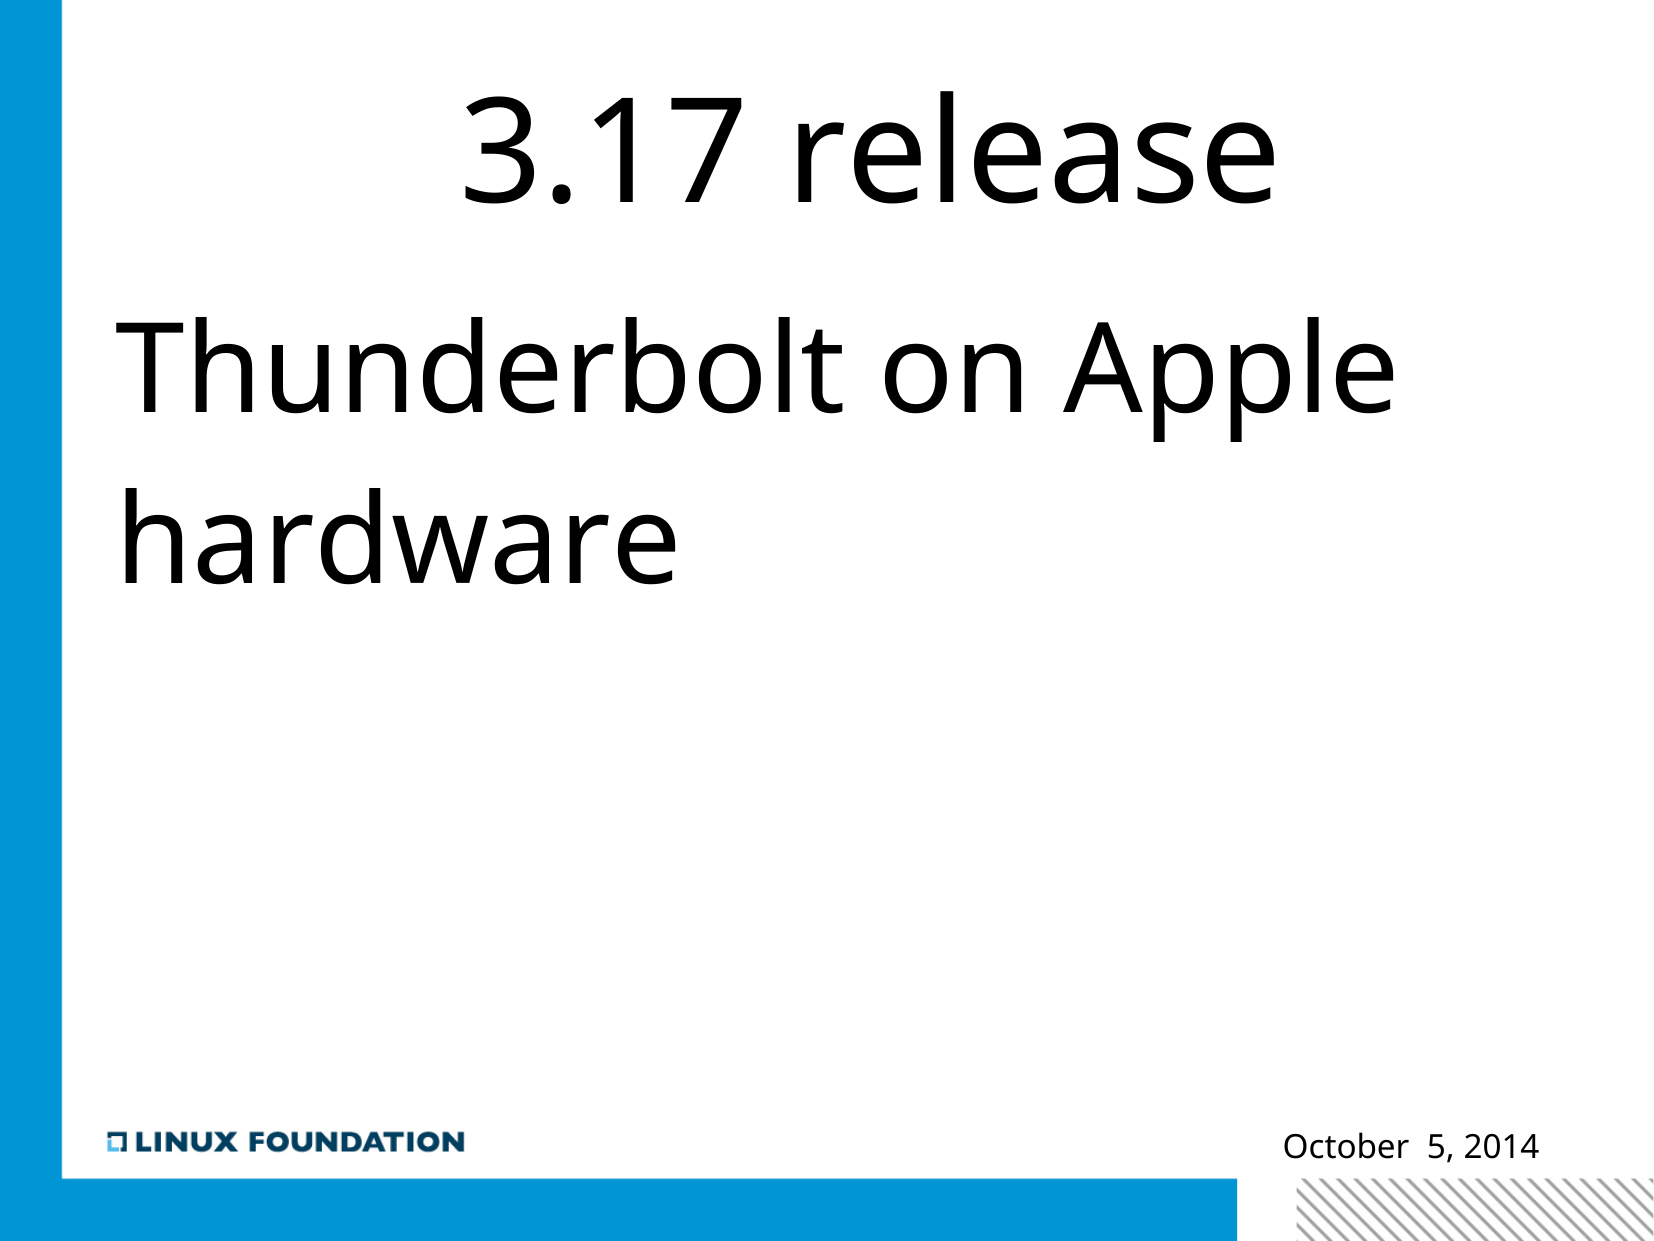

3.17 release
Thunderbolt on Apple
hardware
October 5, 2014